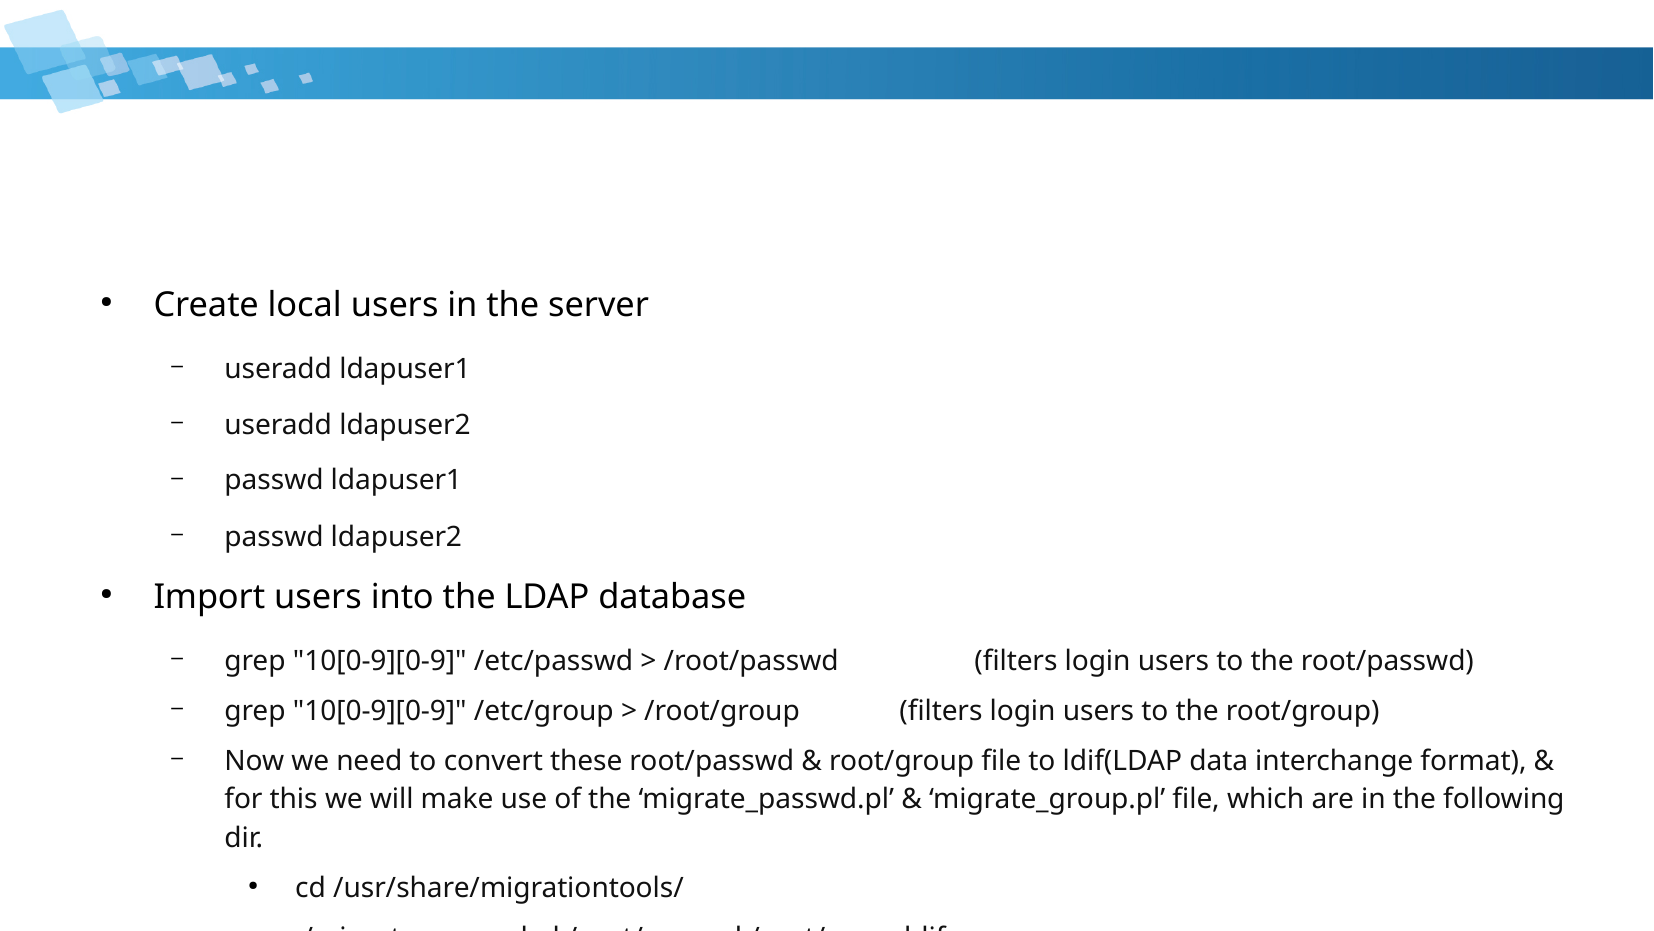

#
Create local users in the server
useradd ldapuser1
useradd ldapuser2
passwd ldapuser1
passwd ldapuser2
Import users into the LDAP database
grep "10[0-9][0-9]" /etc/passwd > /root/passwd		(filters login users to the root/passwd)
grep "10[0-9][0-9]" /etc/group > /root/group		(filters login users to the root/group)
Now we need to convert these root/passwd & root/group file to ldif(LDAP data interchange format), & for this we will make use of the ‘migrate_passwd.pl’ & ‘migrate_group.pl’ file, which are in the following dir.
cd /usr/share/migrationtools/
./migrate_passwd.pl /root/passwd /root/users.ldif
./migrate_group.pl /root/group /root/groups.ldif